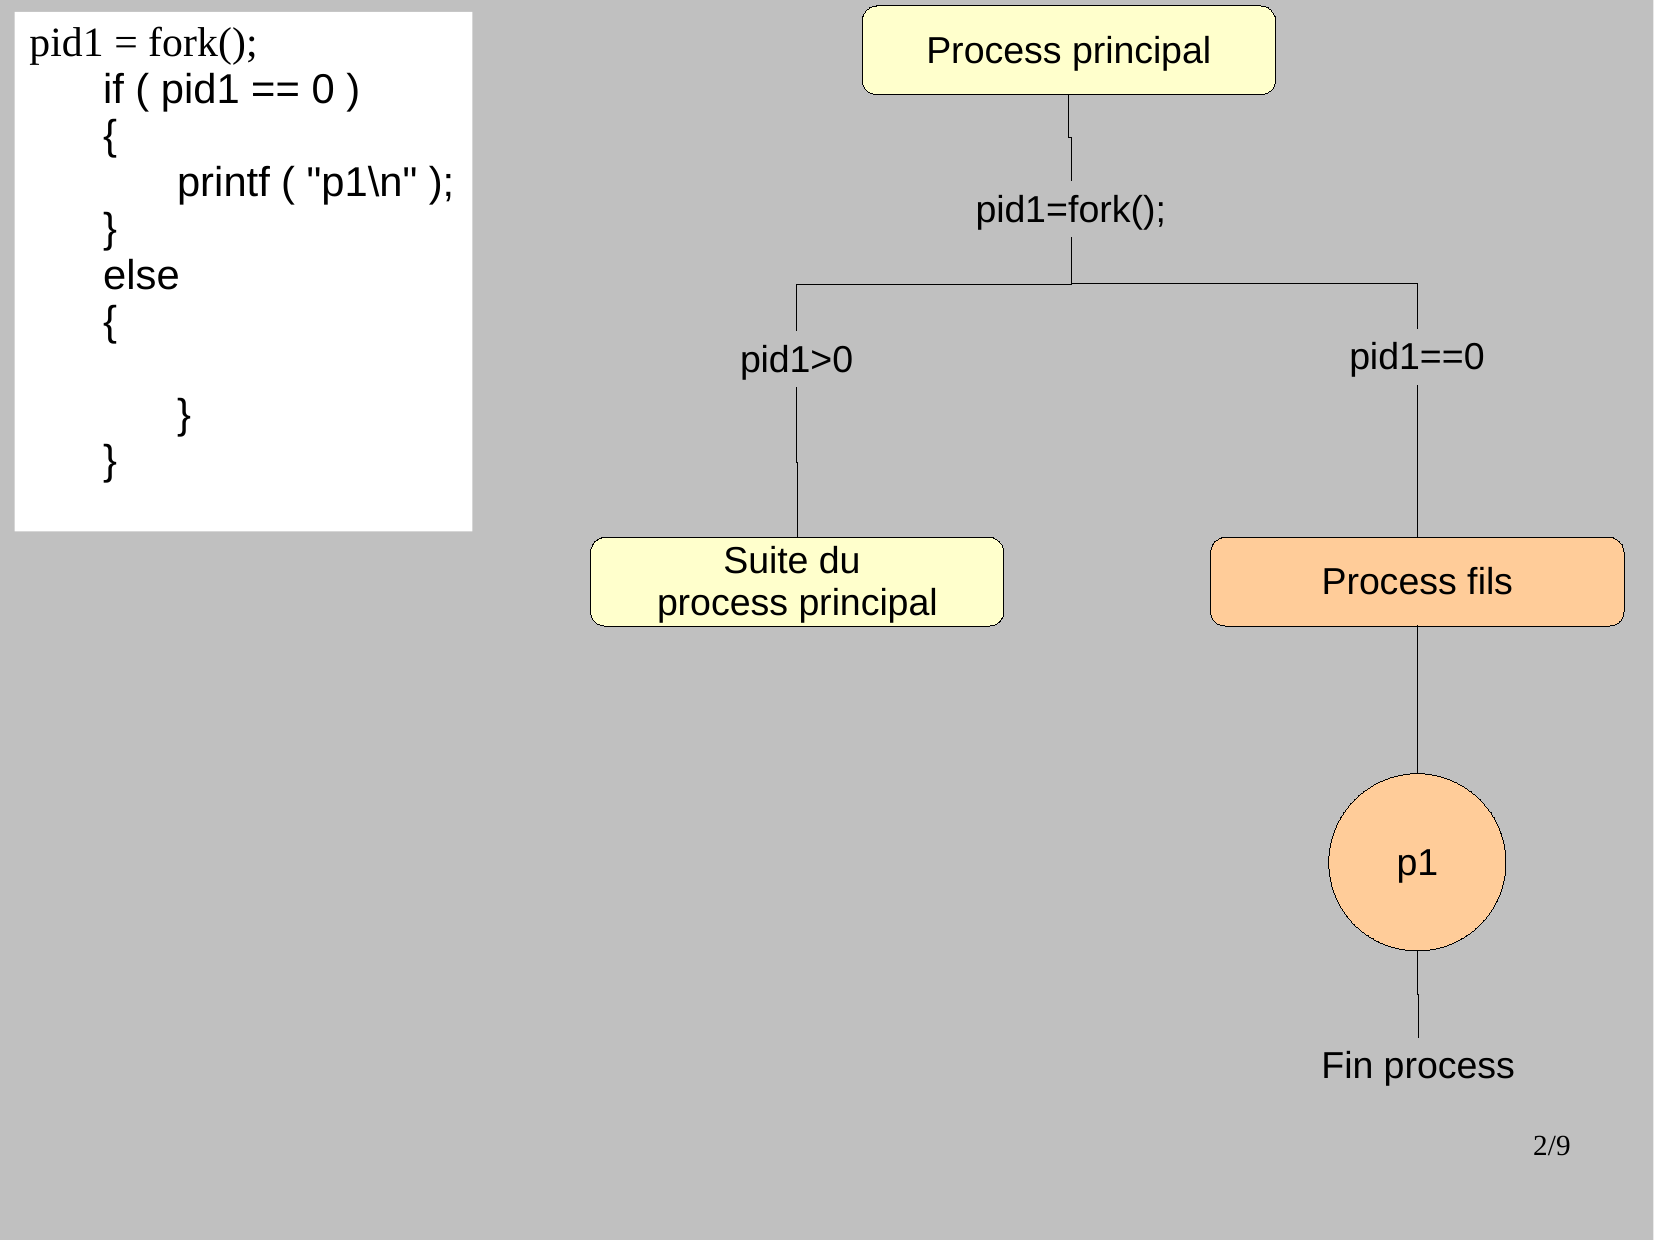

Process principal
pid1=fork();
pid1==0
pid1>0
Suite du
process principal
Process fils
p1
Fin process
pid1 = fork();
	if ( pid1 == 0 )
	{
		printf ( "p1\n" );
	}
	else
	{
		}
	}
2